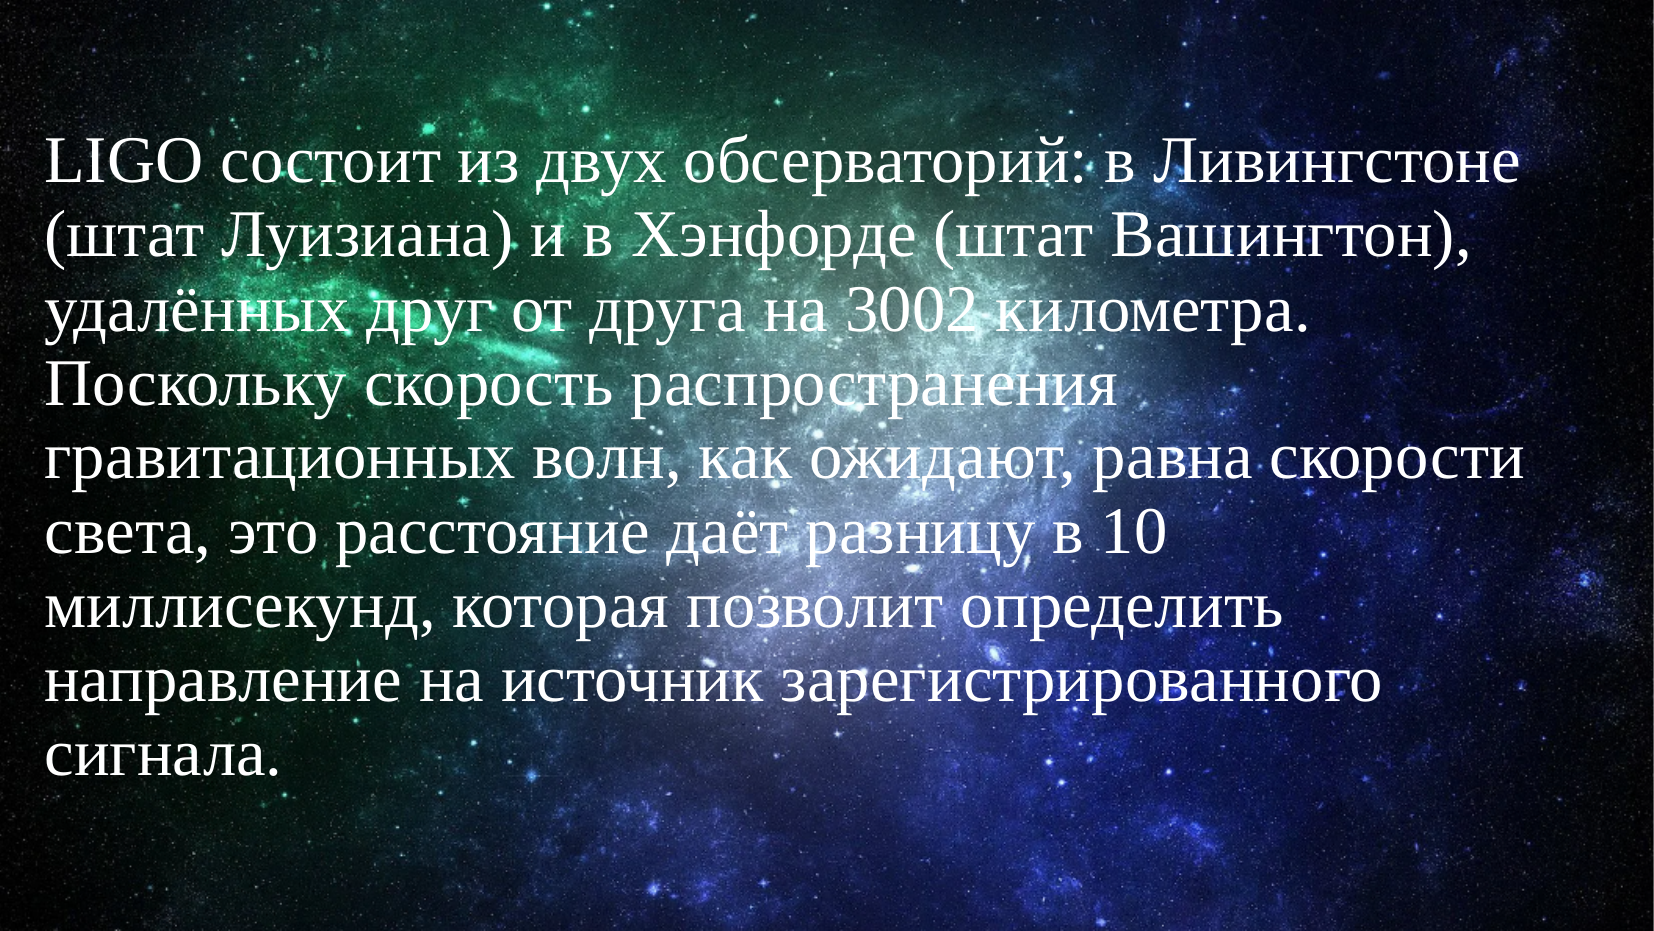

LIGO состоит из двух обсерваторий: в Ливингстоне (штат Луизиана) и в Хэнфорде (штат Вашингтон), удалённых друг от друга на 3002 километра. Поскольку скорость распространения гравитационных волн, как ожидают, равна скорости света, это расстояние даёт разницу в 10 миллисекунд, которая позволит определить направление на источник зарегистрированного сигнала.